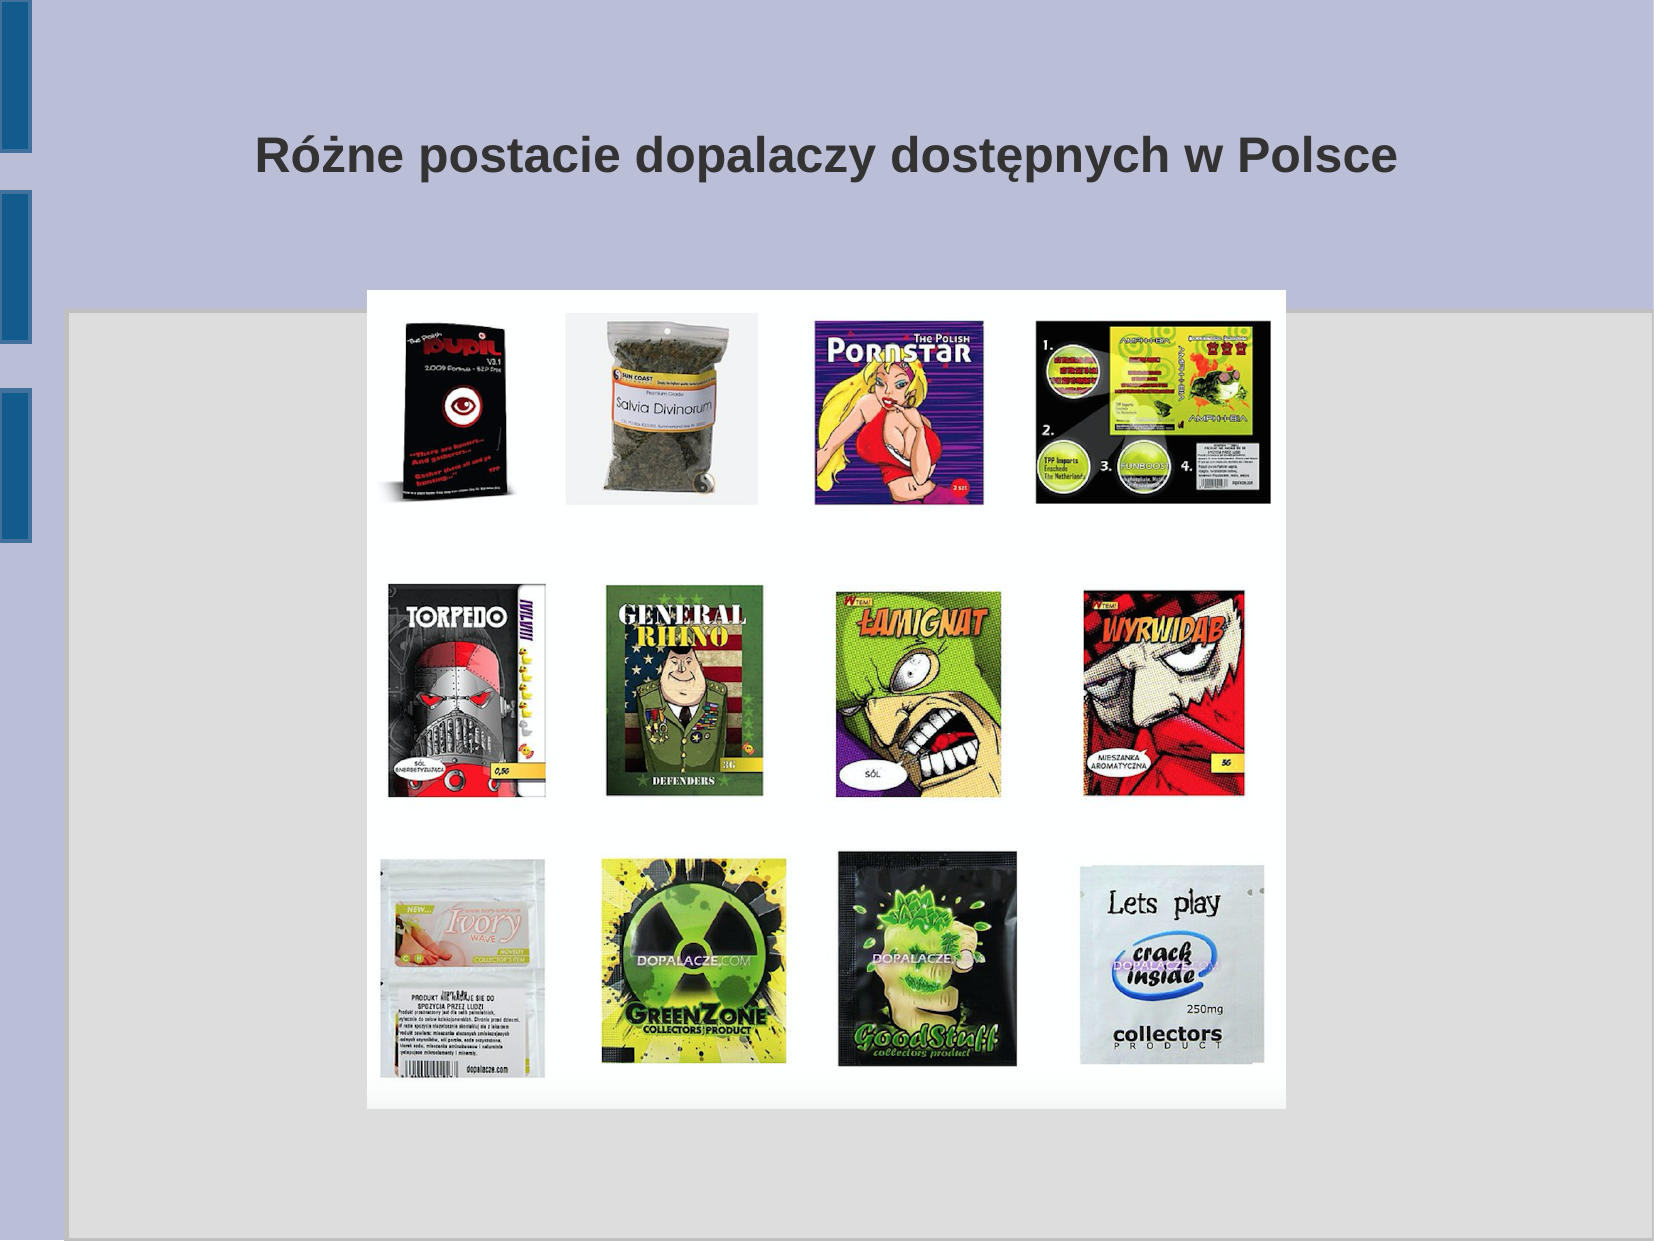

# Różne postacie dopalaczy dostępnych w Polsce